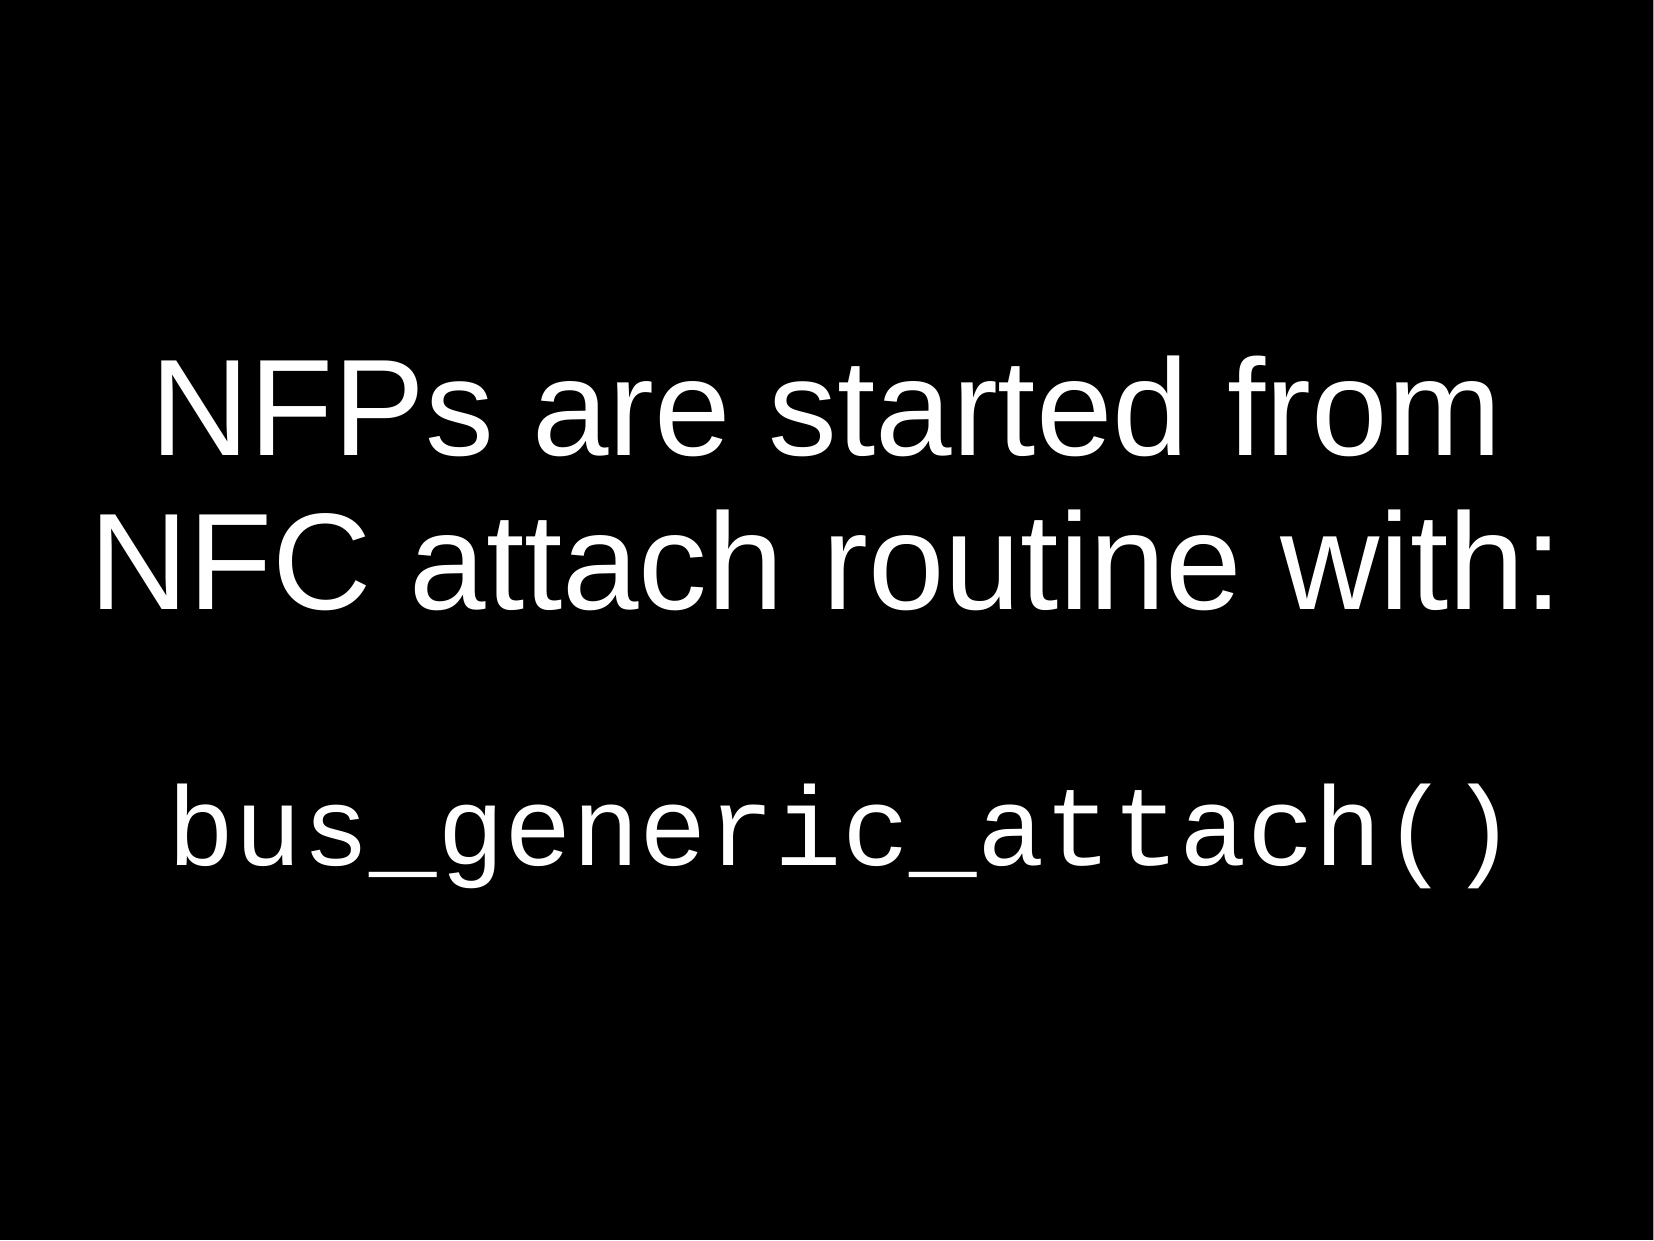

# NFPs are started from NFC attach routine with: bus_generic_attach()